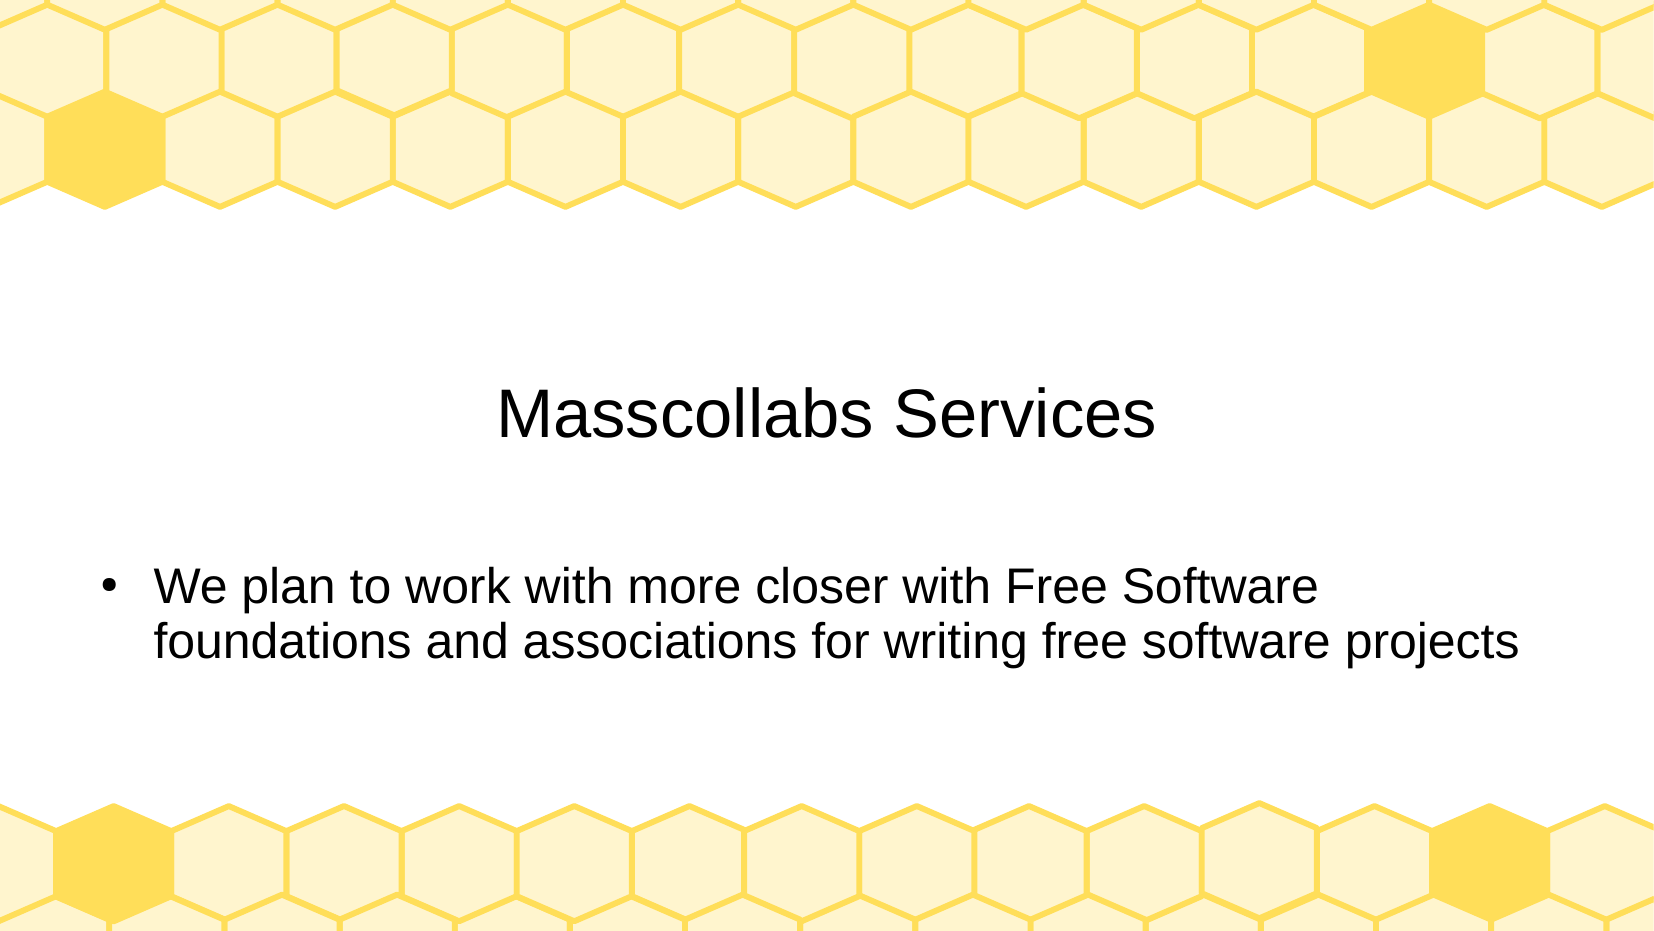

# Masscollabs Services
We plan to work with more closer with Free Software foundations and associations for writing free software projects